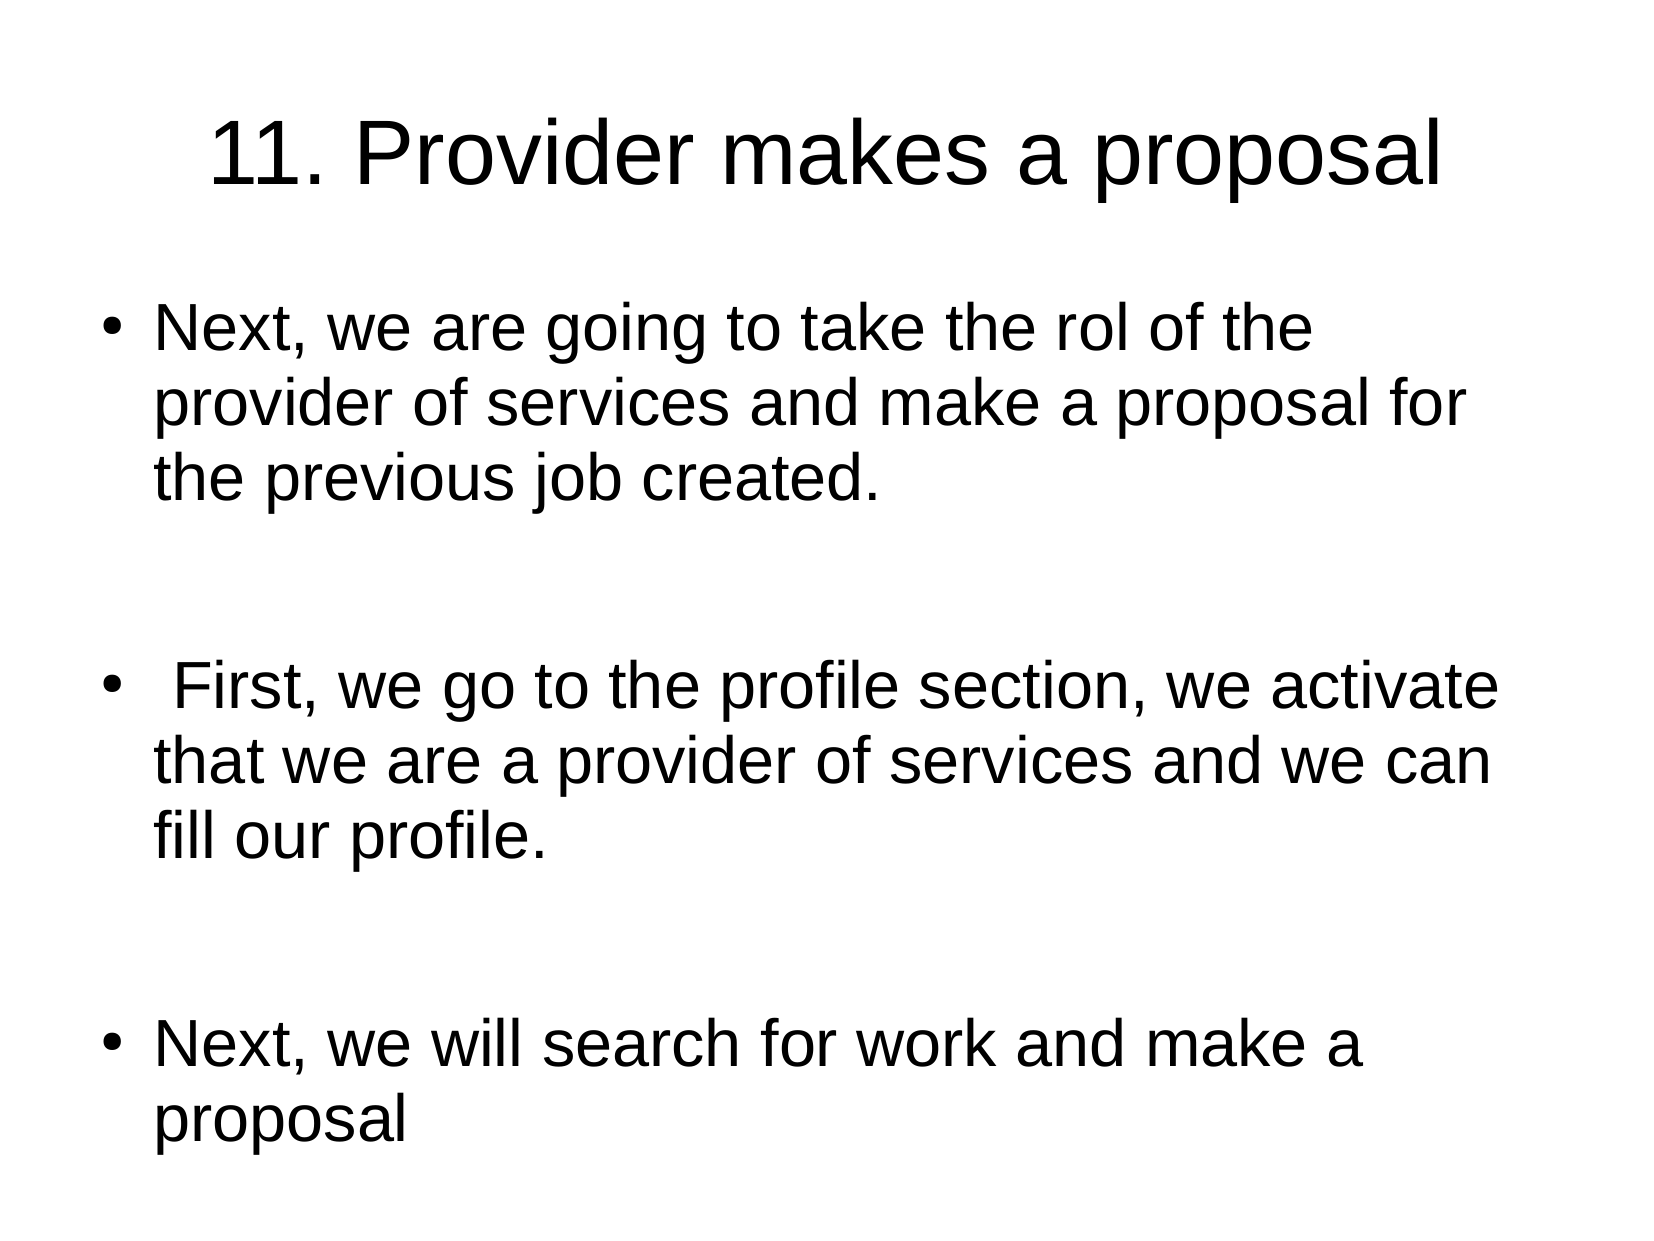

# 11. Provider makes a proposal
Next, we are going to take the rol of the provider of services and make a proposal for the previous job created.
 First, we go to the profile section, we activate that we are a provider of services and we can fill our profile.
Next, we will search for work and make a proposal